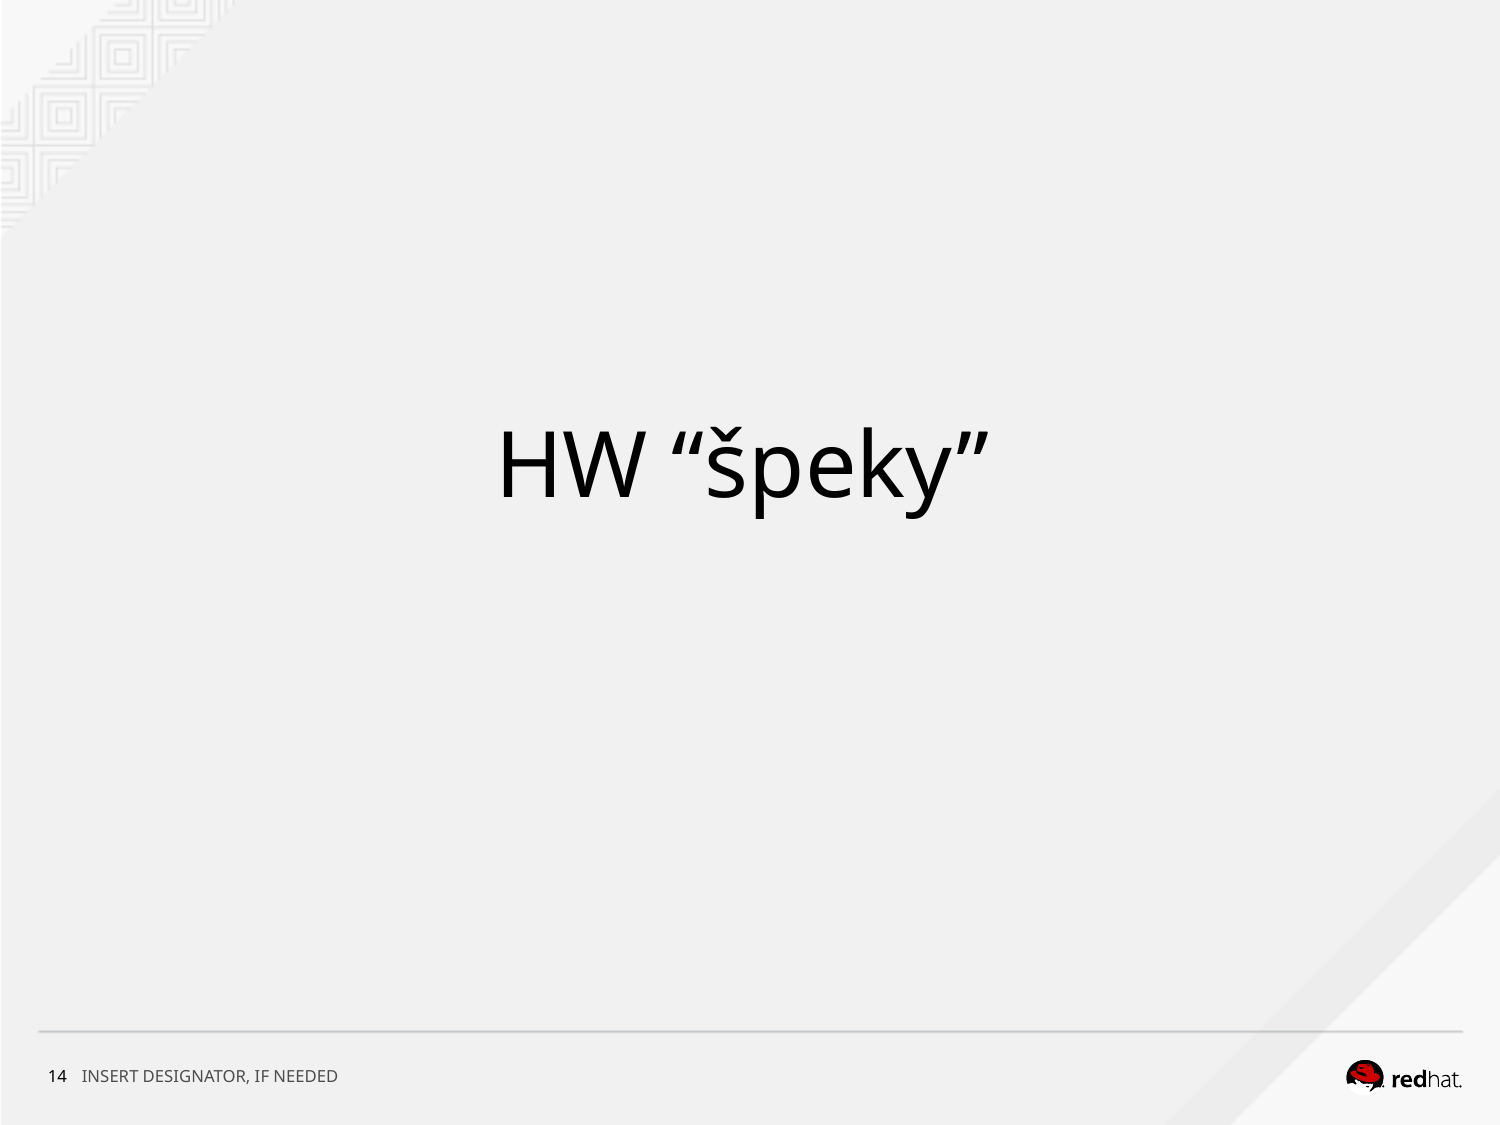

# HW “špeky”
14
INSERT DESIGNATOR, IF NEEDED